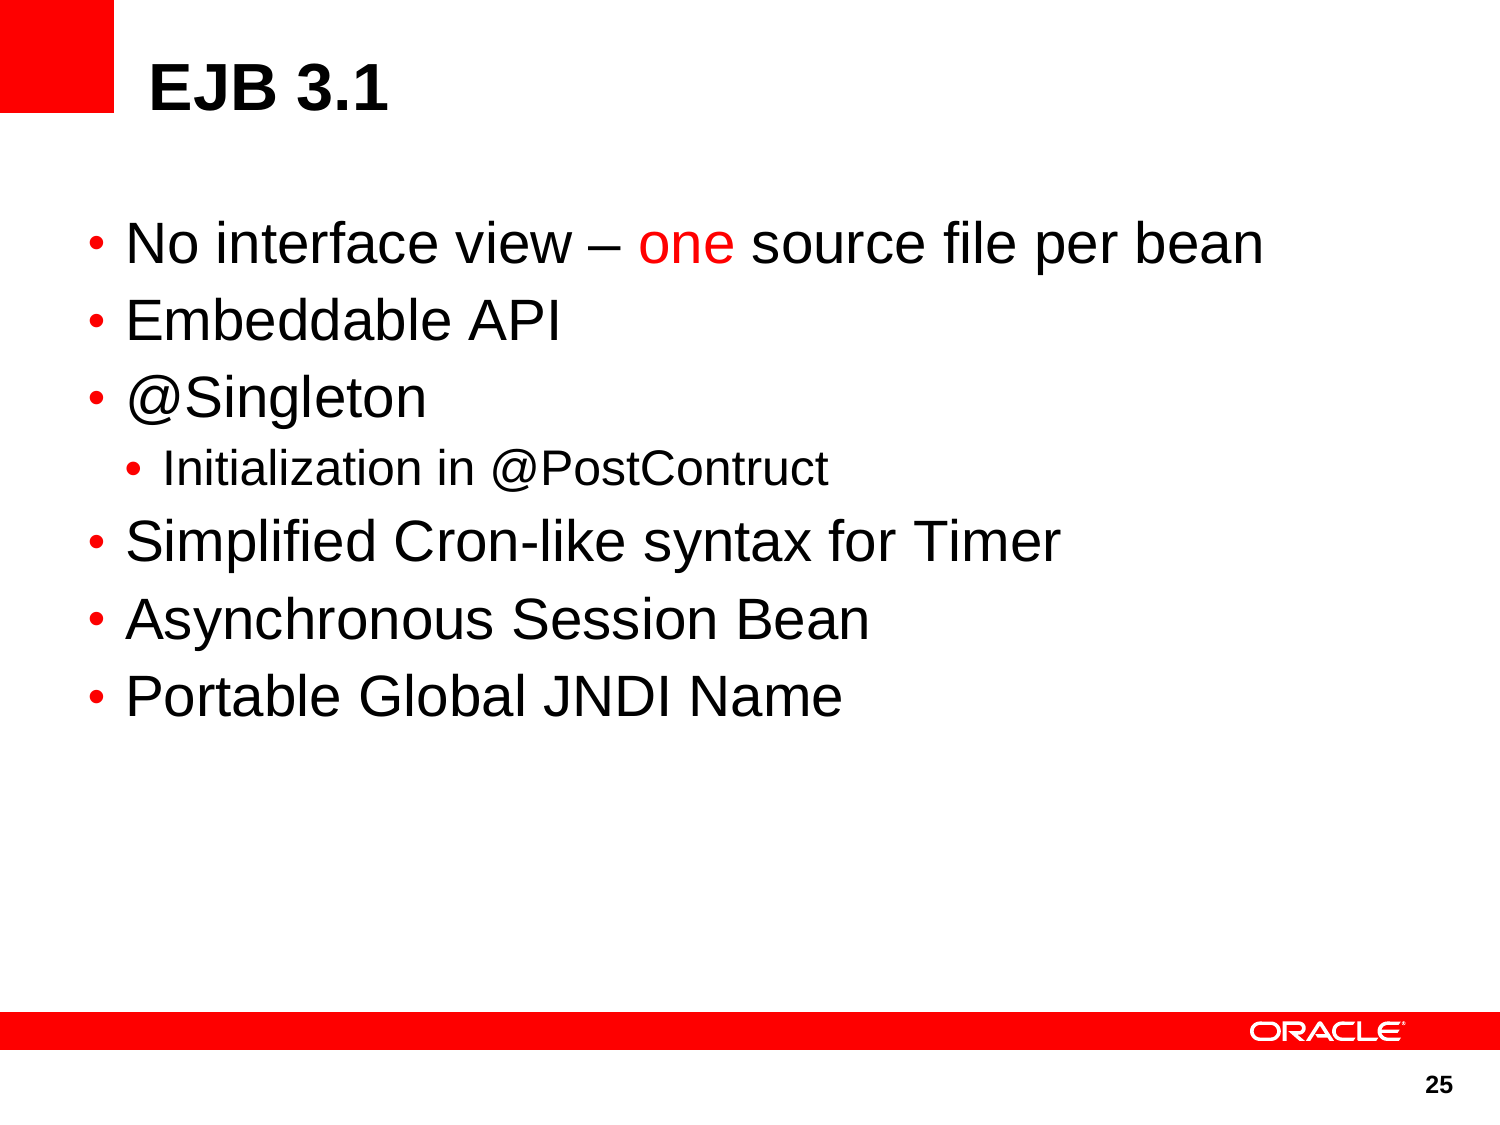

# EJB 3.1
No interface view – one source file per bean
Embeddable API
@Singleton
Initialization in @PostContruct
Simplified Cron-like syntax for Timer
Asynchronous Session Bean
Portable Global JNDI Name